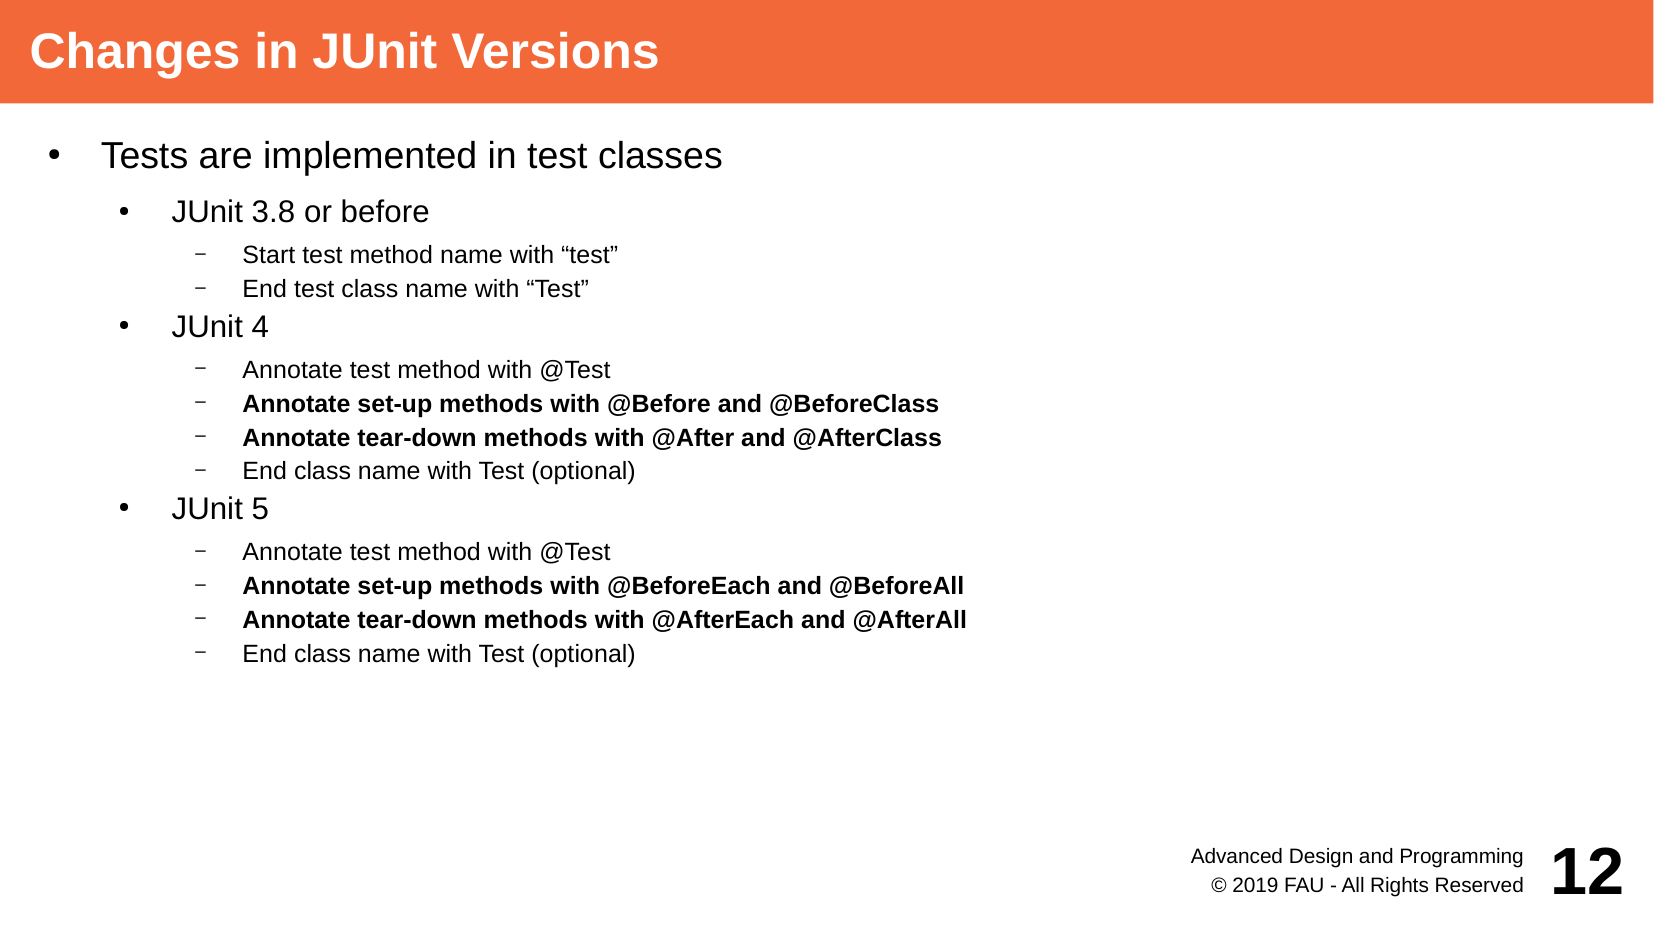

# Changes in JUnit Versions
Tests are implemented in test classes
JUnit 3.8 or before
Start test method name with “test”
End test class name with “Test”
JUnit 4
Annotate test method with @Test
Annotate set-up methods with @Before and @BeforeClass
Annotate tear-down methods with @After and @AfterClass
End class name with Test (optional)
JUnit 5
Annotate test method with @Test
Annotate set-up methods with @BeforeEach and @BeforeAll
Annotate tear-down methods with @AfterEach and @AfterAll
End class name with Test (optional)
Advanced Design and Programming
12
© 2019 FAU - All Rights Reserved